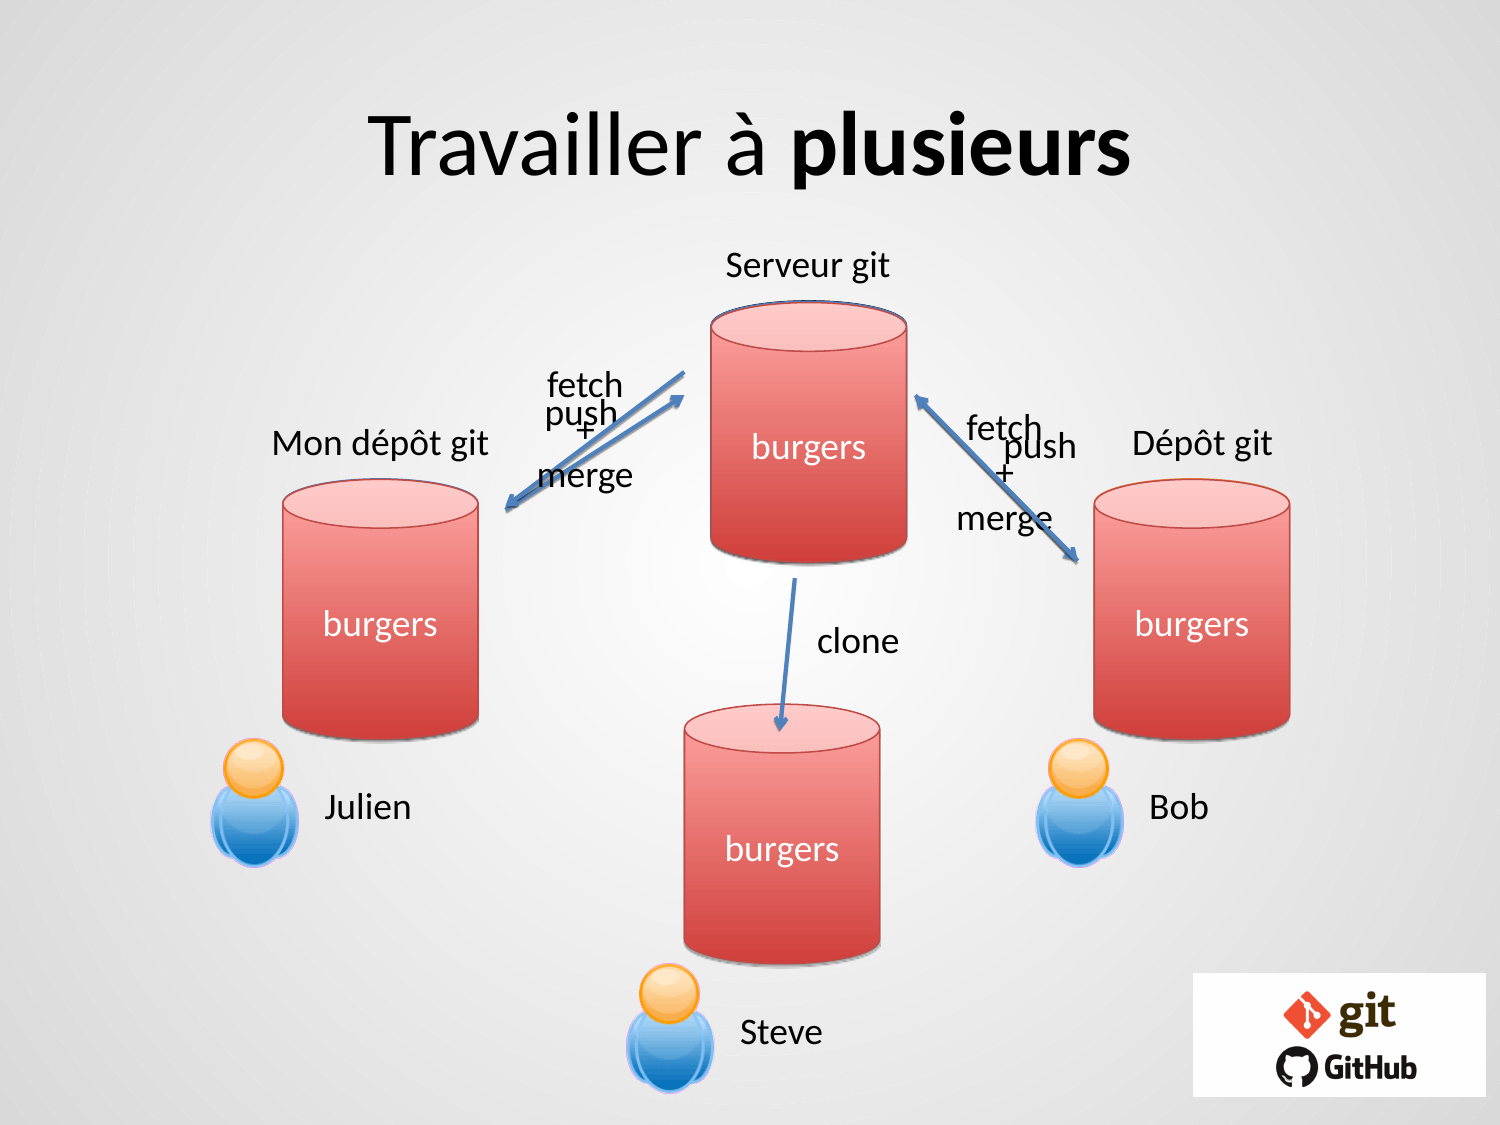

# Travailler à plusieurs
Serveur git
burgers
burgers
burgers
fetch
+
merge
push
fetch
+
merge
push
Mon dépôt git
burgers
Dépôt git
burgers
Bob
burgers
burgers
clone
burgers
Julien
Steve